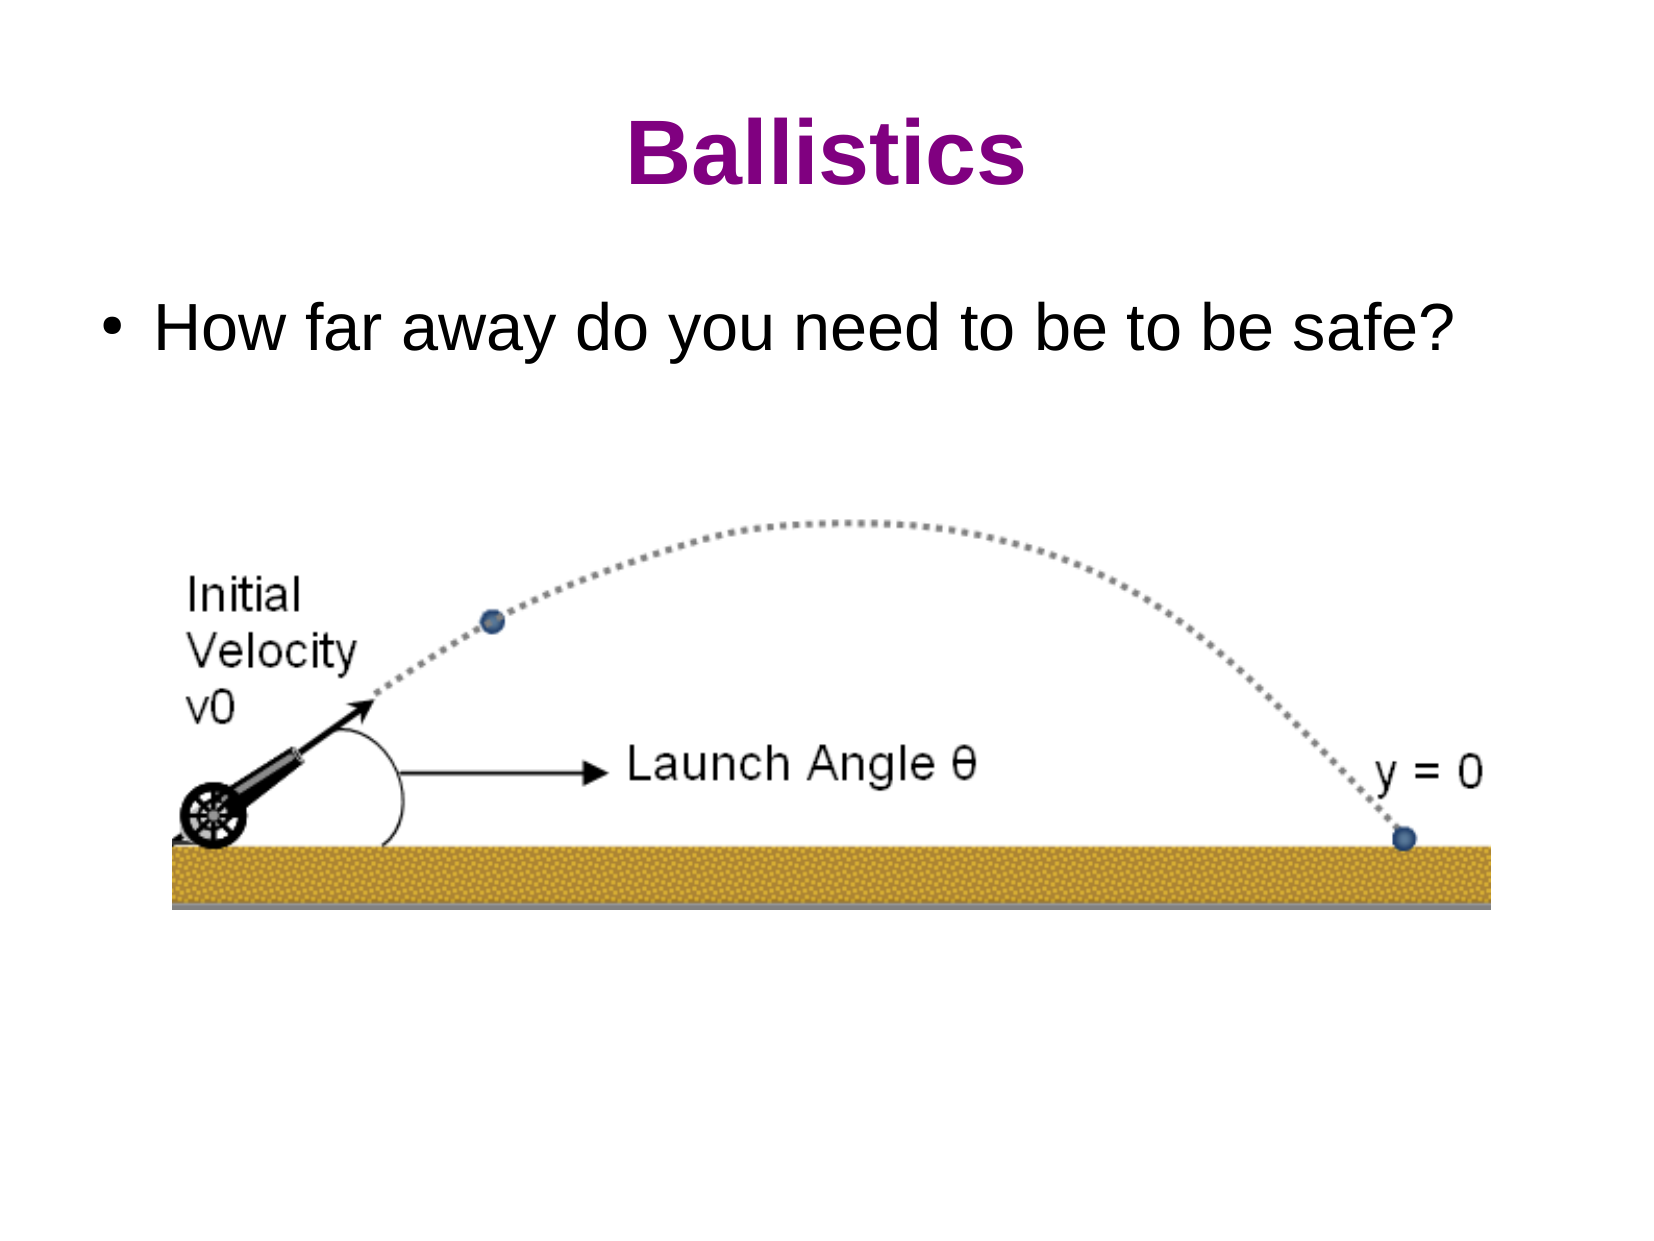

# Ballistics
How far away do you need to be to be safe?